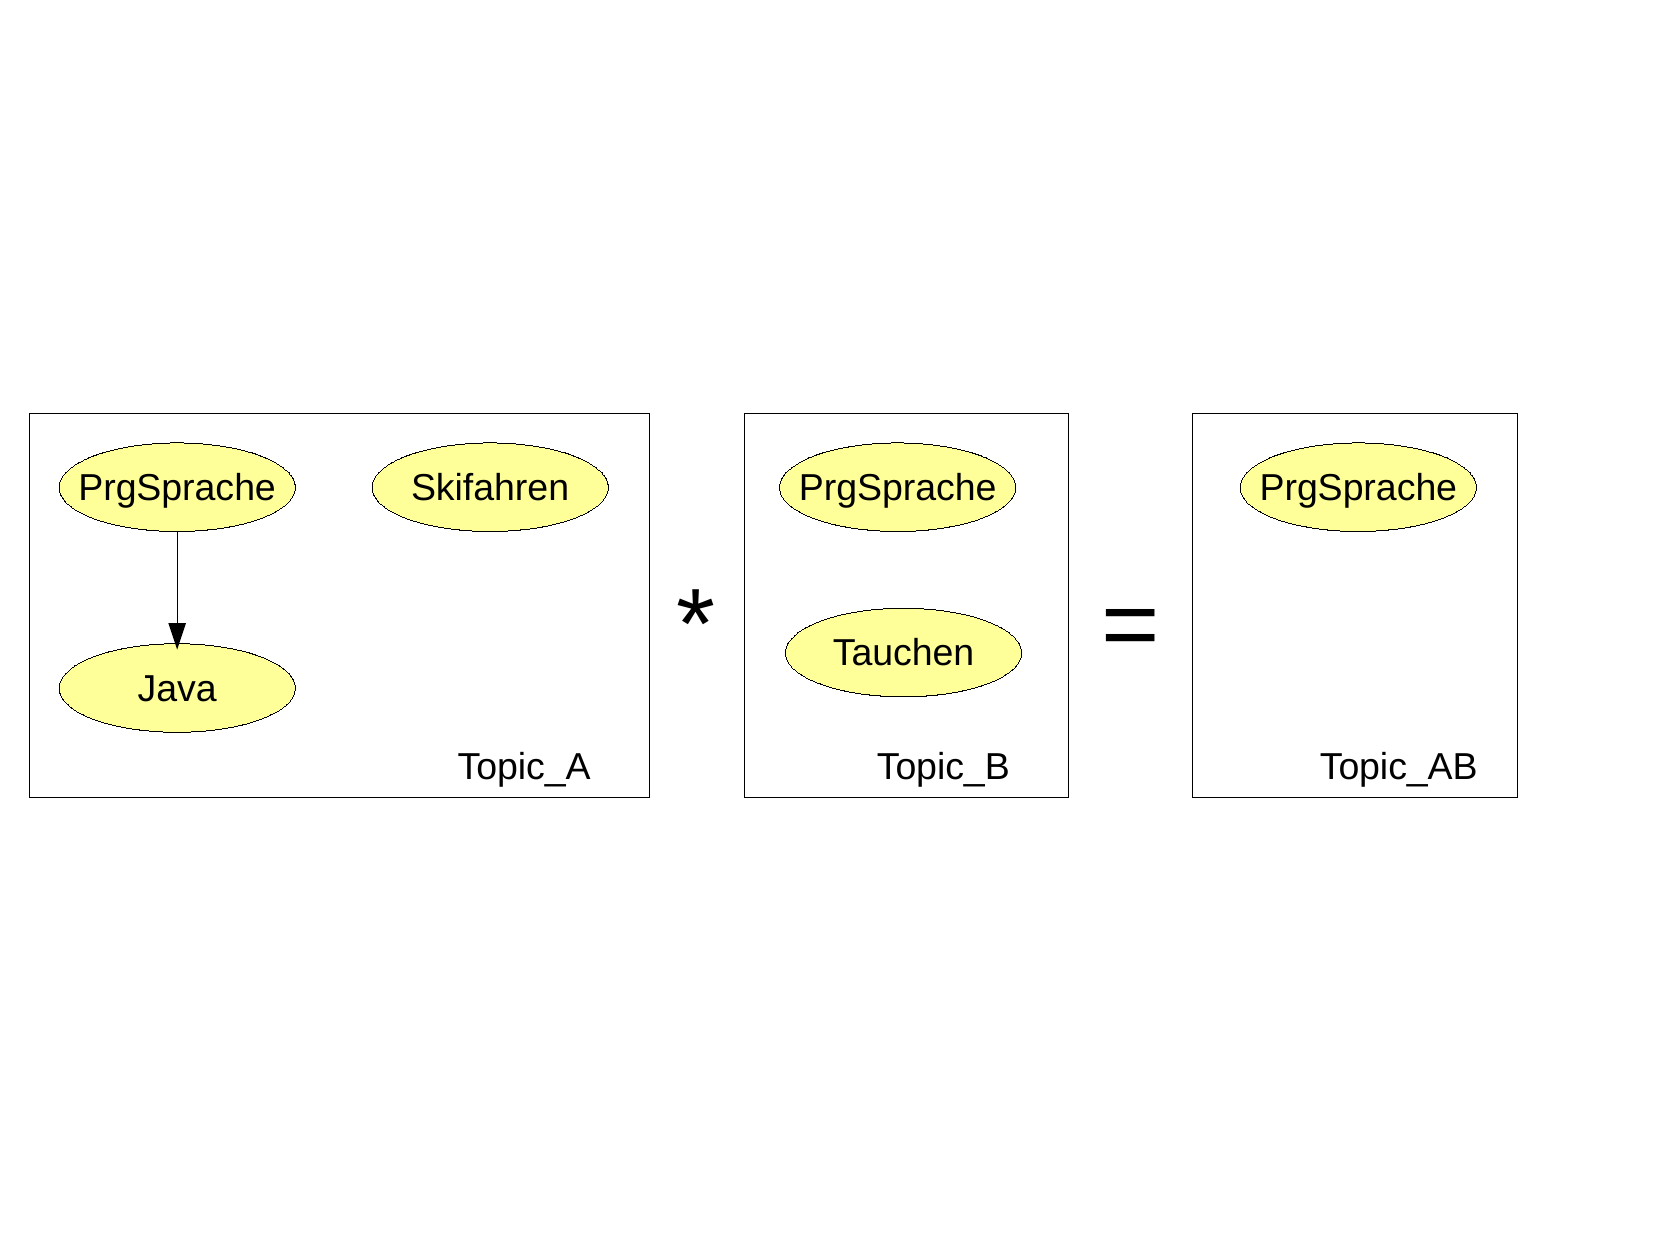

PrgSprache
Skifahren
PrgSprache
PrgSprache
*
=
Tauchen
Java
Topic_A
Topic_B
Topic_AB